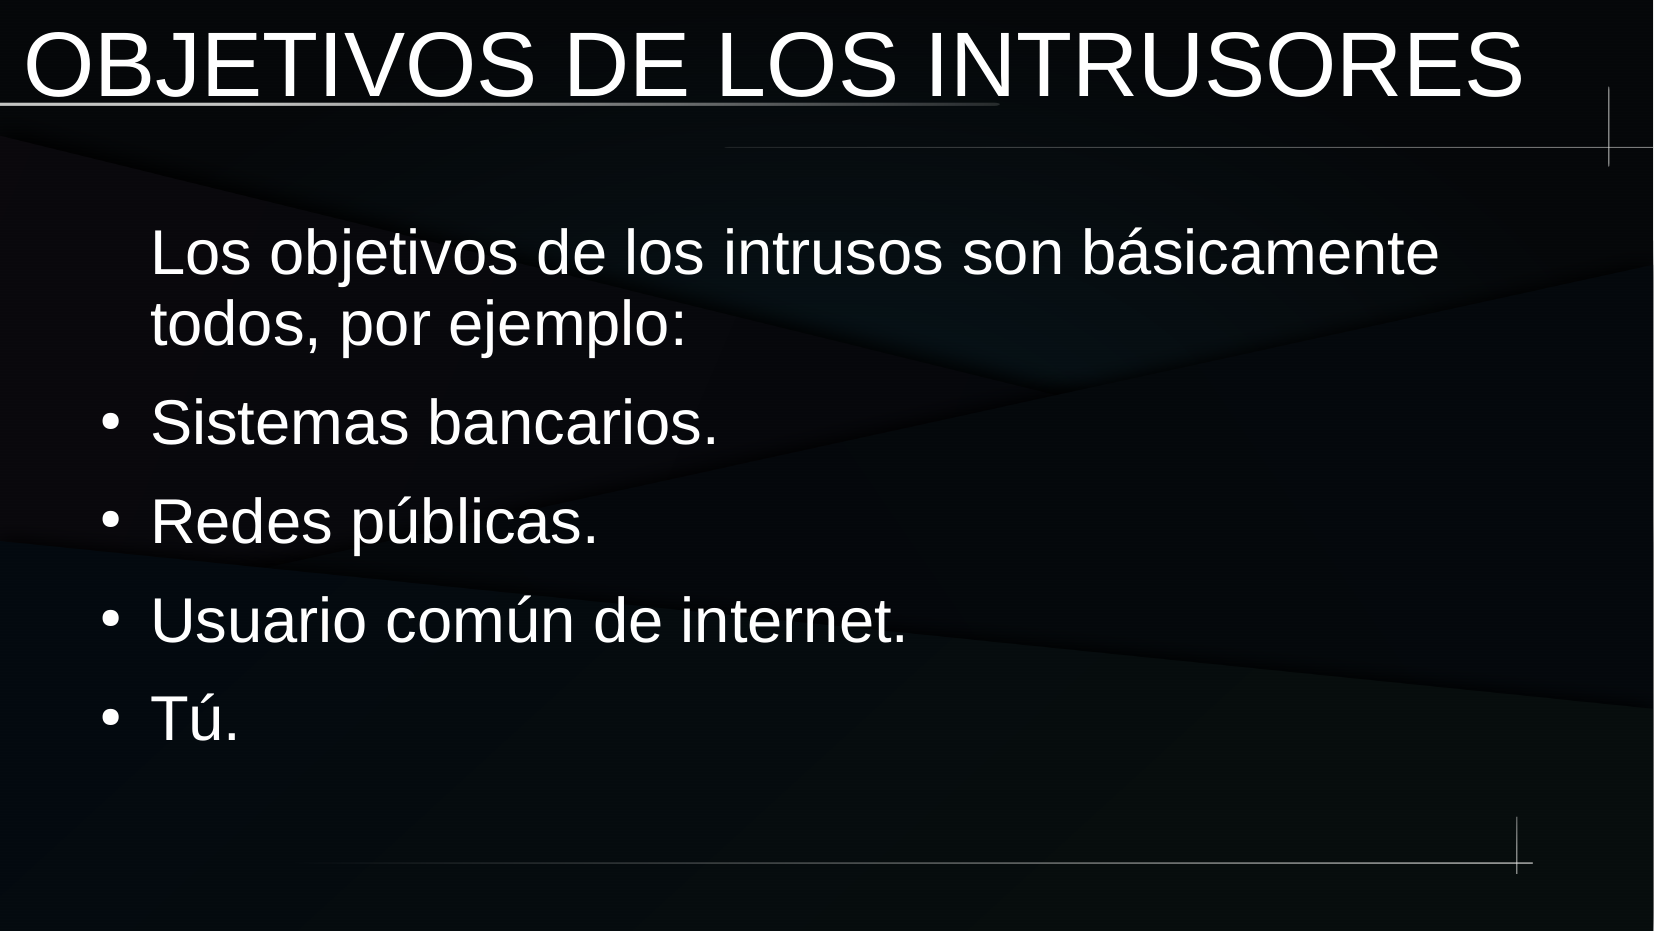

# OBJETIVOS DE LOS INTRUSORES
Los objetivos de los intrusos son básicamente todos, por ejemplo:
Sistemas bancarios.
Redes públicas.
Usuario común de internet.
Tú.